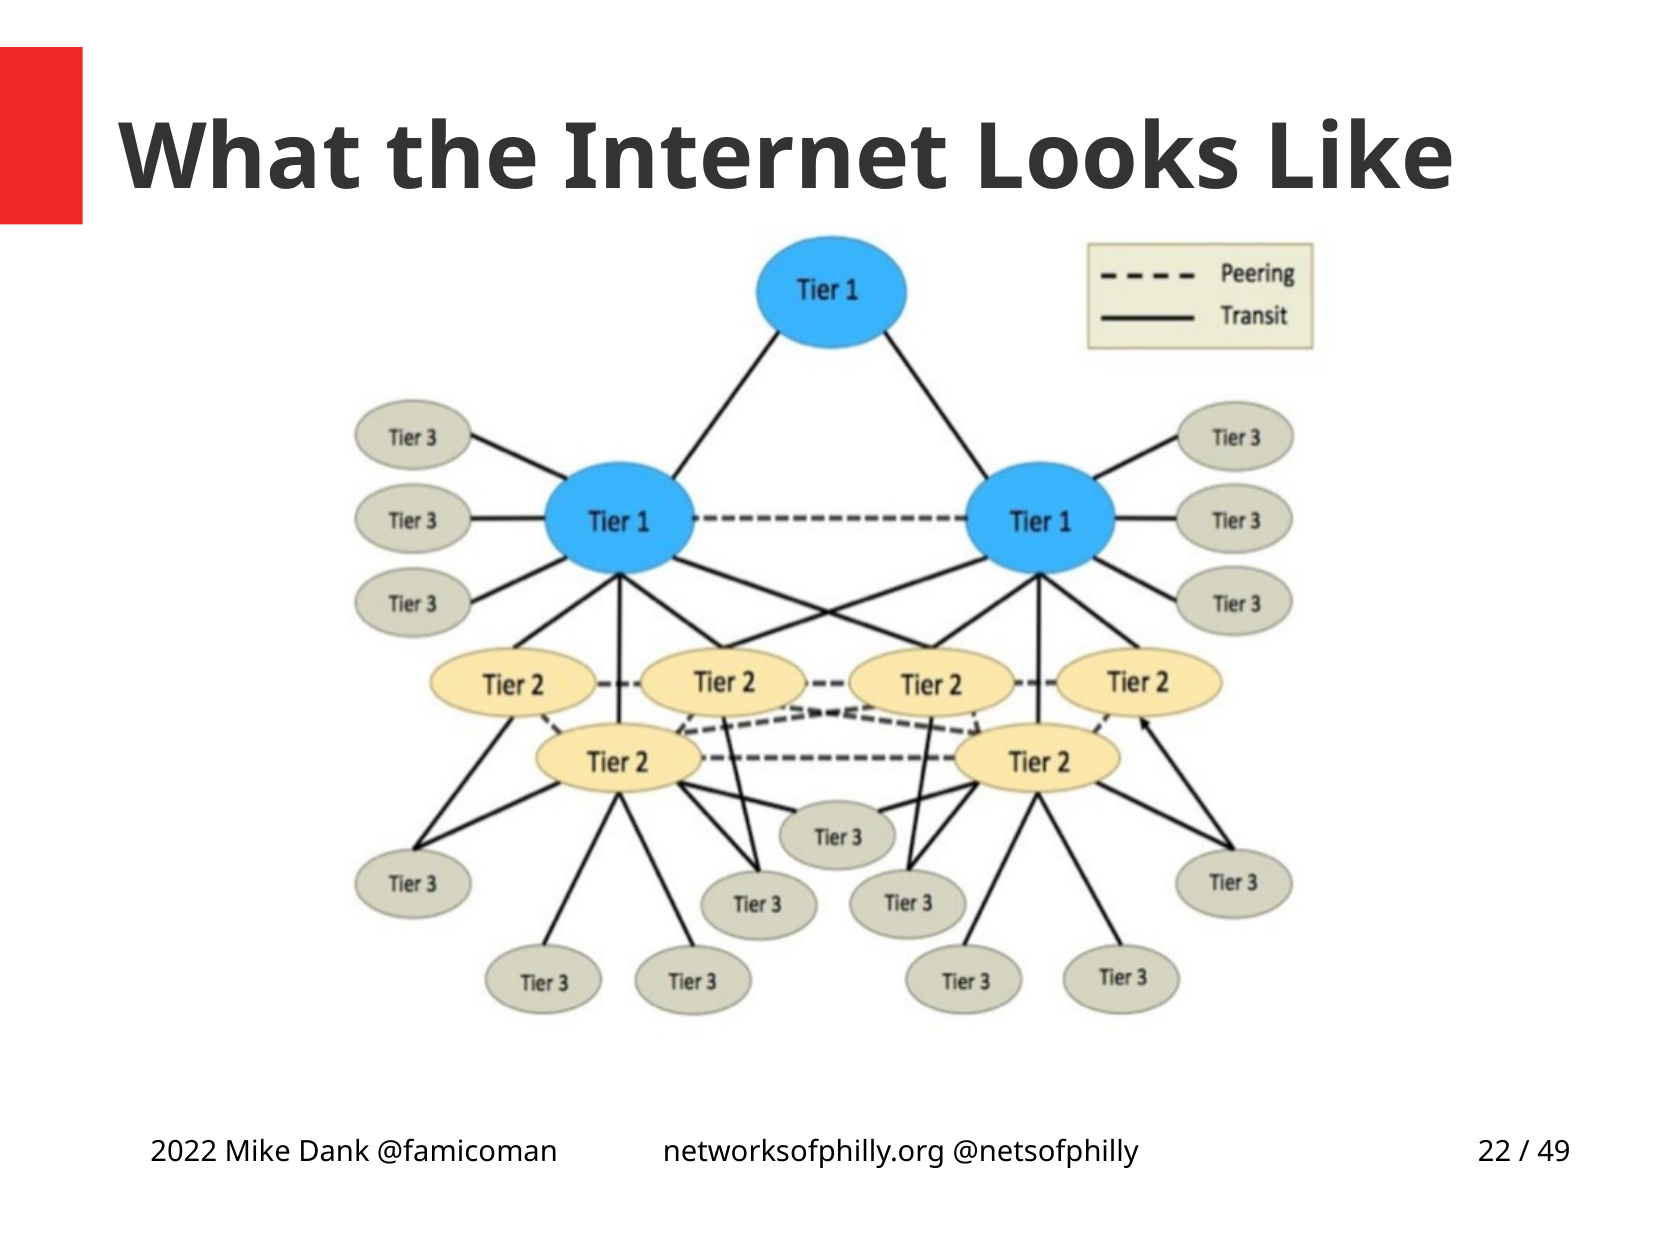

# What the Internet Looks Like
2022 Mike Dank @famicoman networksofphilly.org @netsofphilly
22